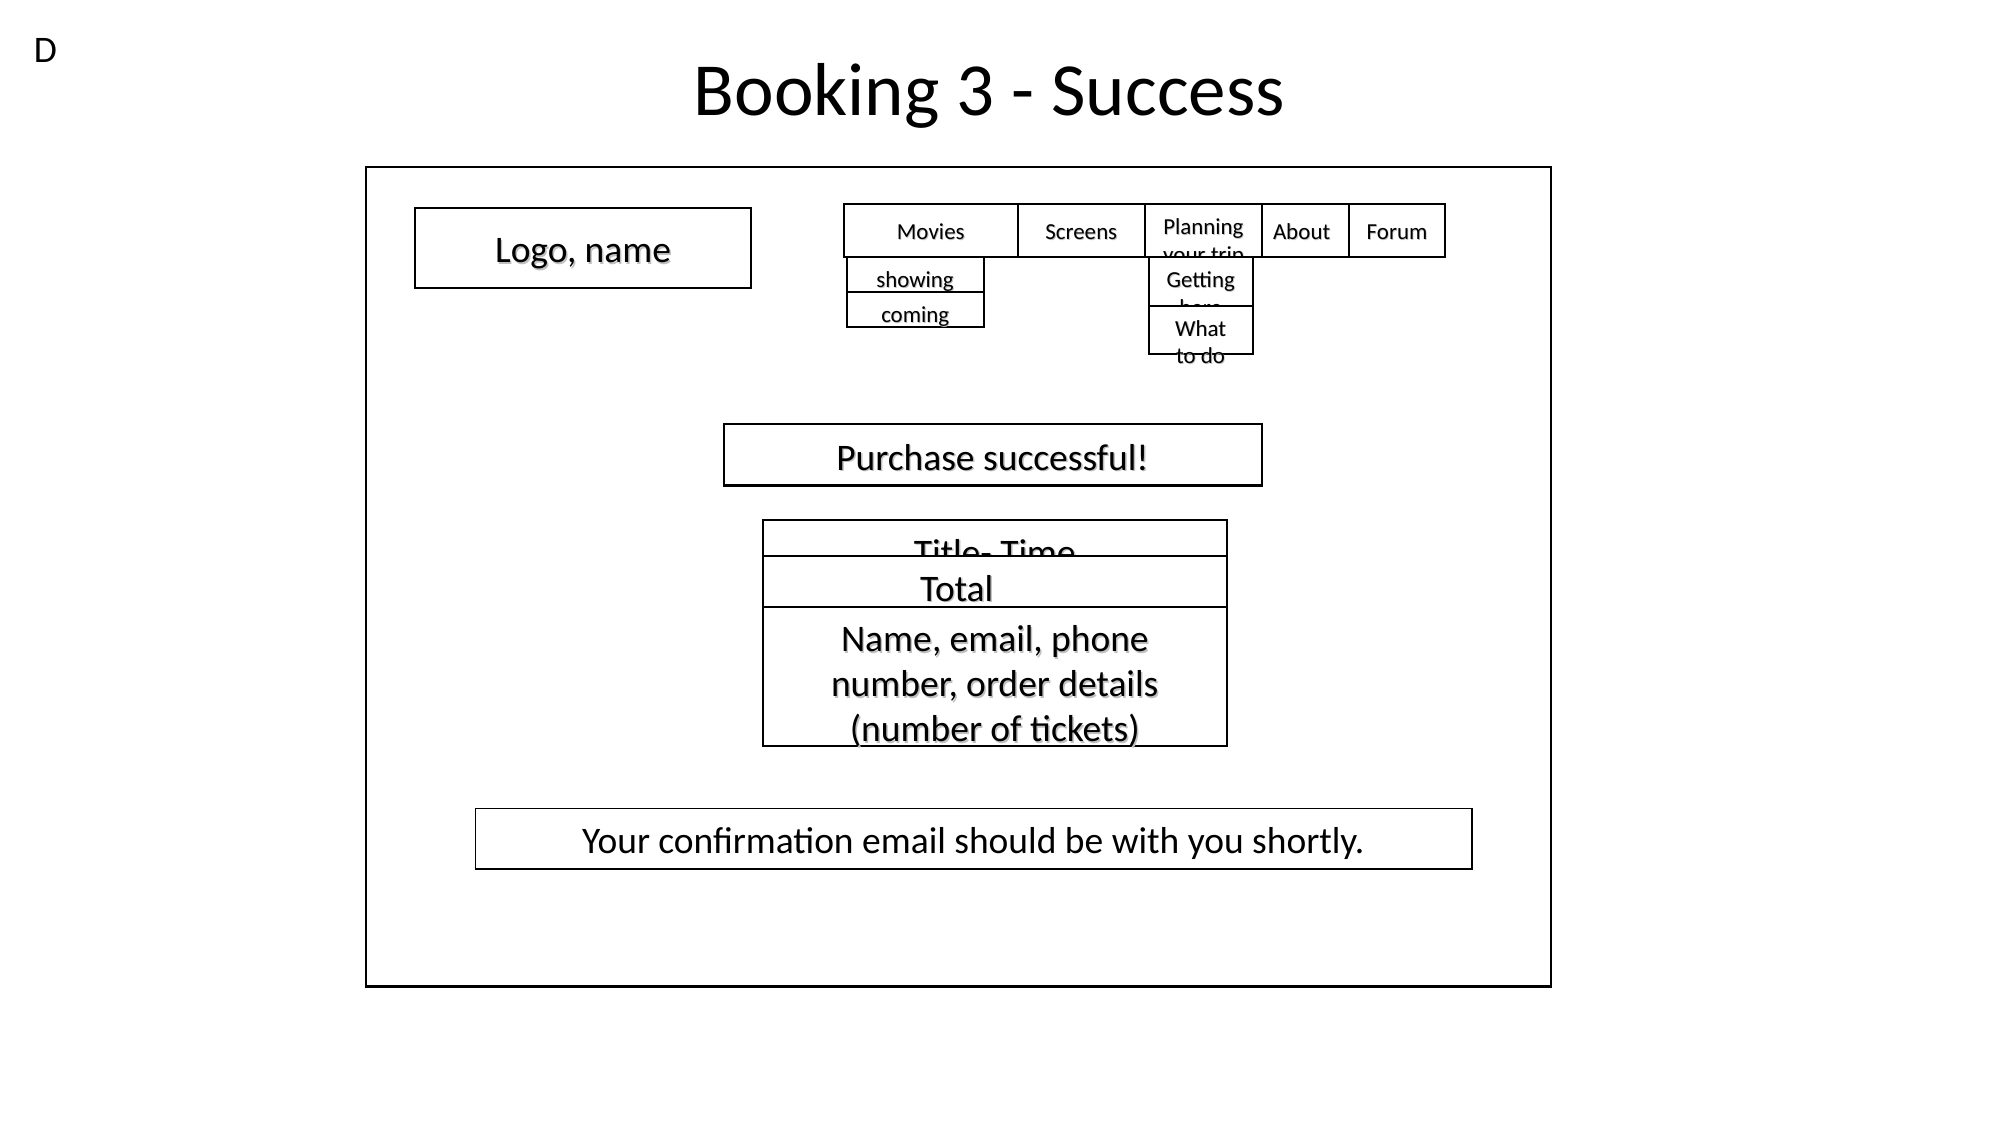

D
Booking 3 - Success
Movies
Screens
Planning your trip
About
Forum
Logo, name
showing
Getting here
coming
What to do
Purchase successful!
Title- Time
Total
Name, email, phone number, order details (number of tickets)
Your confirmation email should be with you shortly.